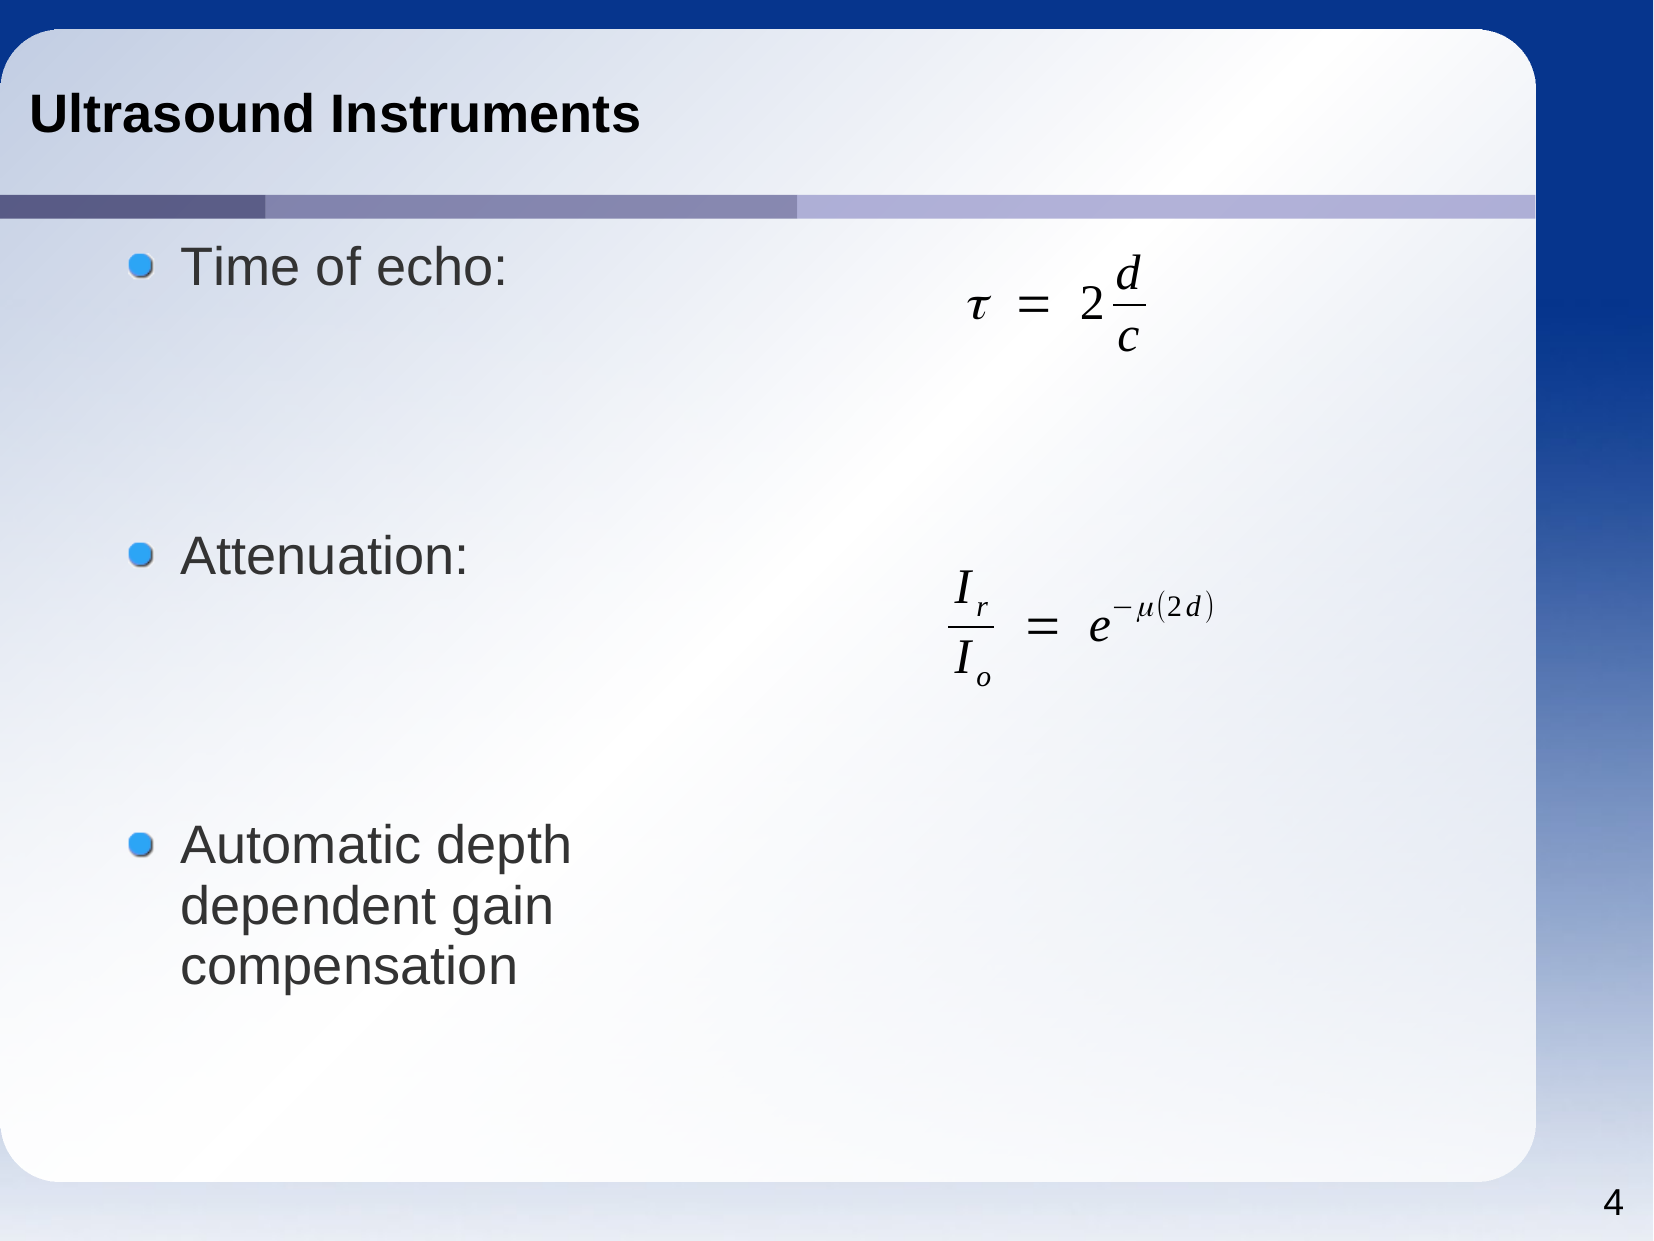

# Ultrasound Instruments
Time of echo:
Attenuation:
Automatic depth dependent gain compensation
4